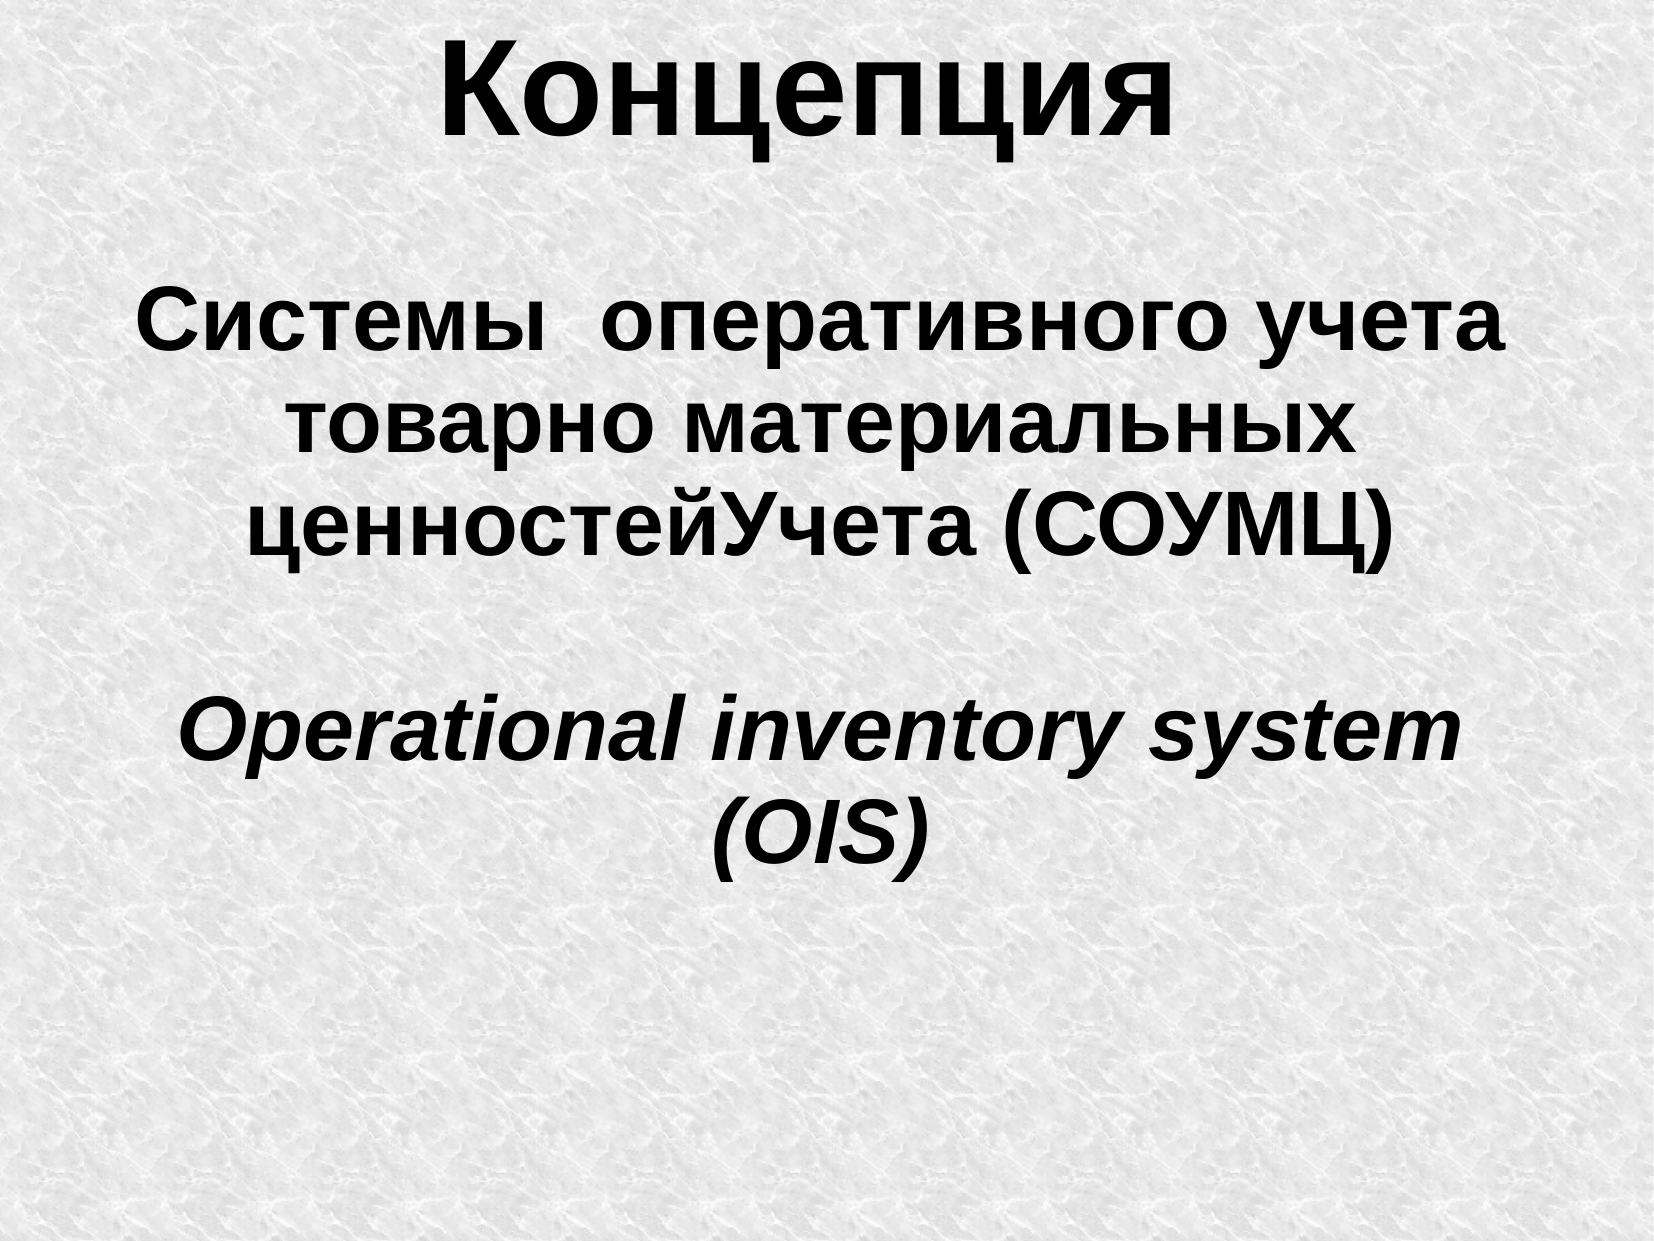

# Концепция
Системы оперативного учета товарно материальных ценностейУчета (СОУМЦ)
Operational inventory system (OIS)